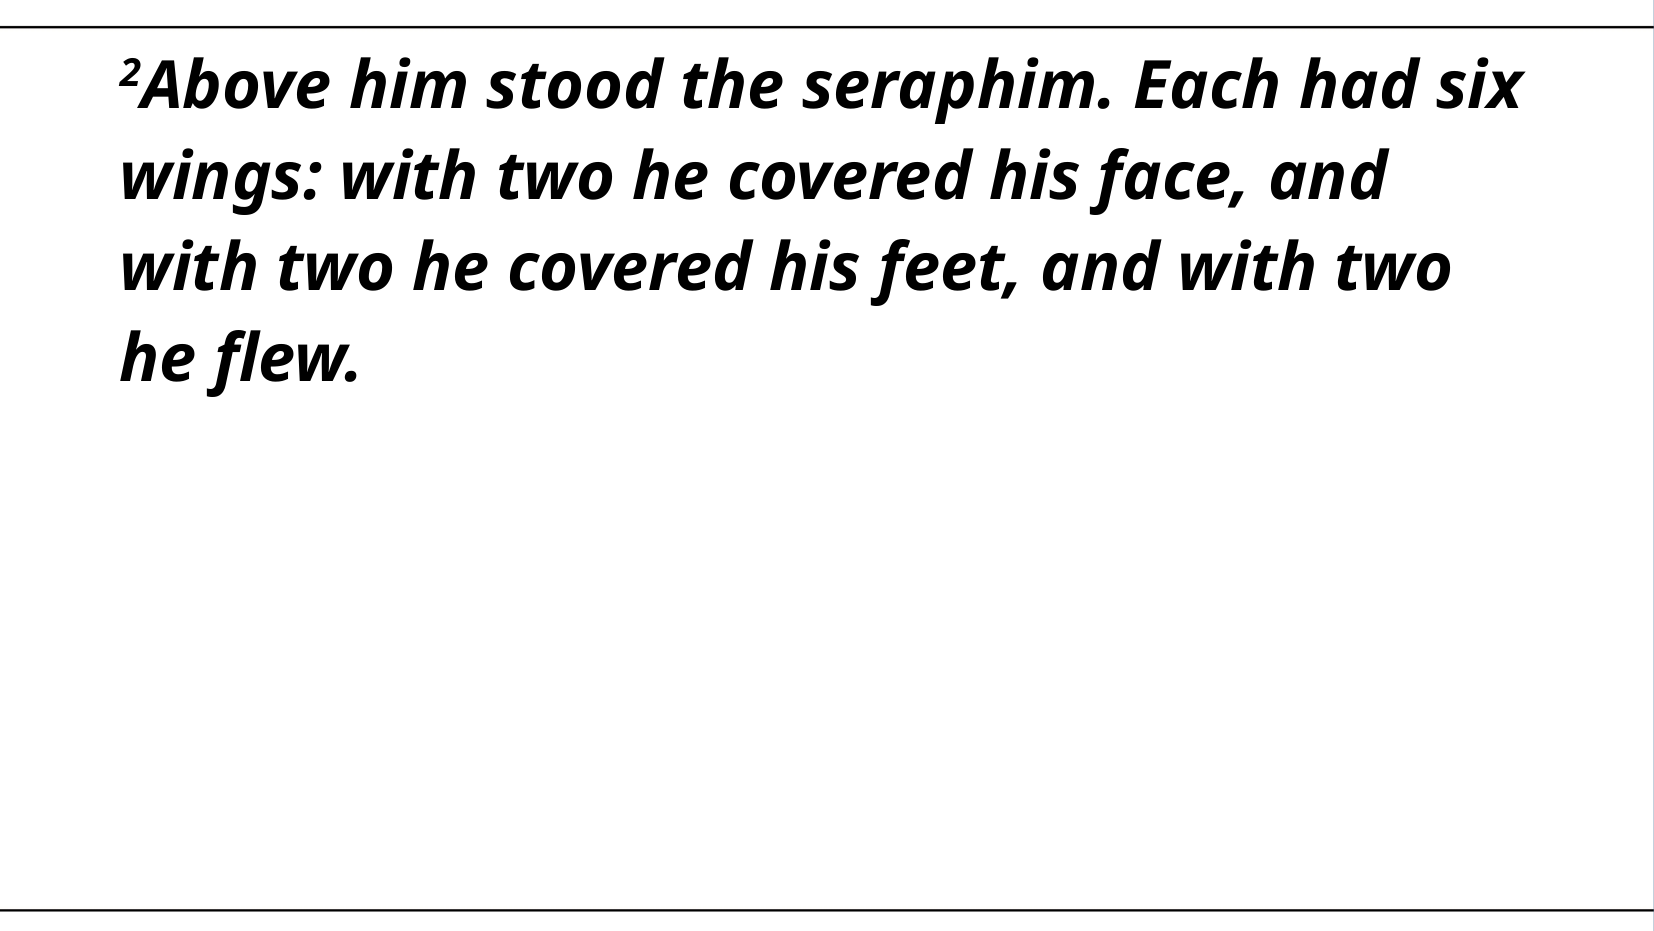

2Above him stood the seraphim. Each had six wings: with two he covered his face, and with two he covered his feet, and with two he flew.